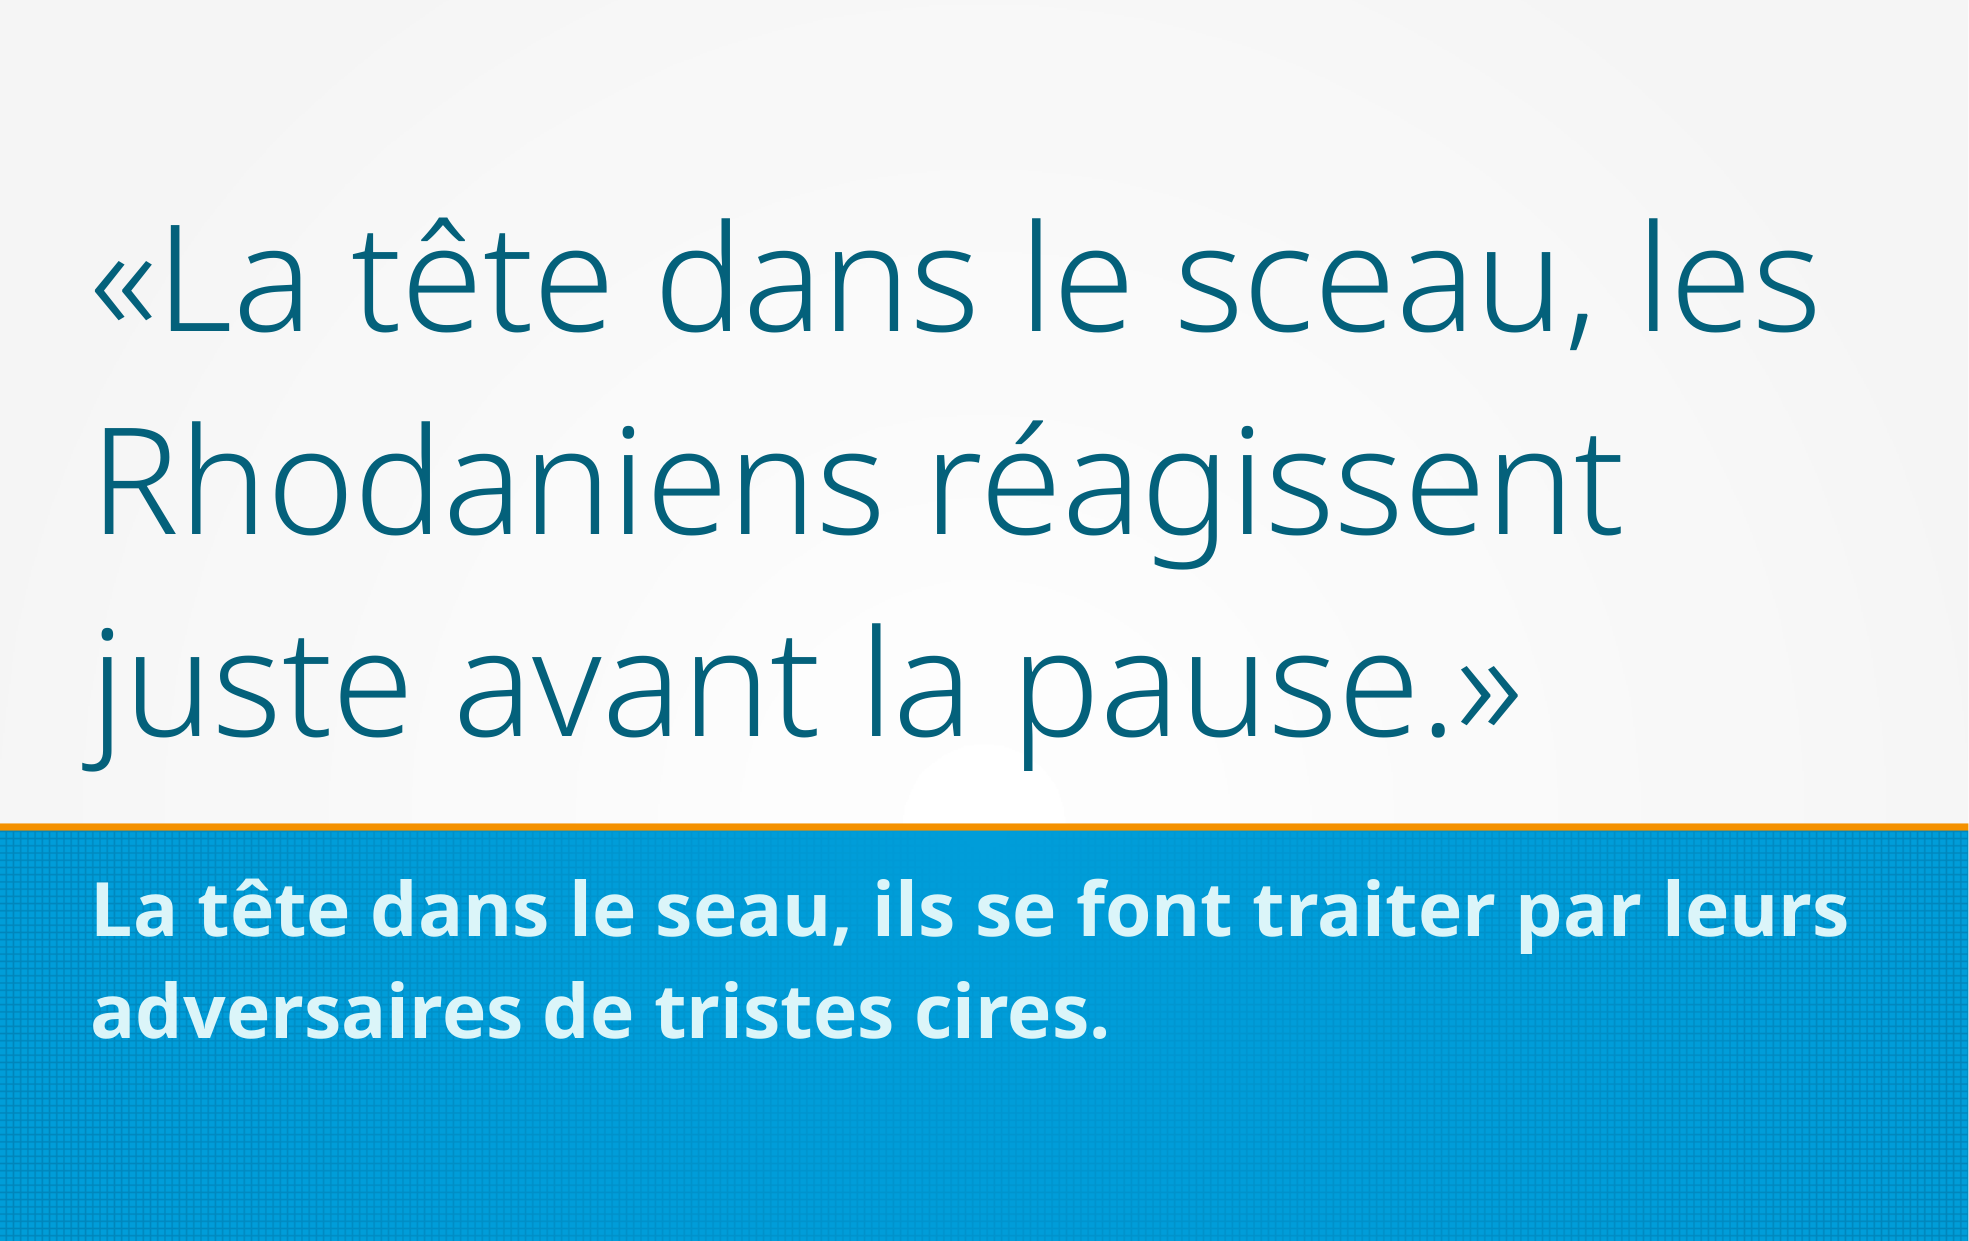

# «La tête dans le sceau, les Rhodaniens réagissent juste avant la pause.»
La tête dans le seau, ils se font traiter par leurs adversaires de tristes cires.